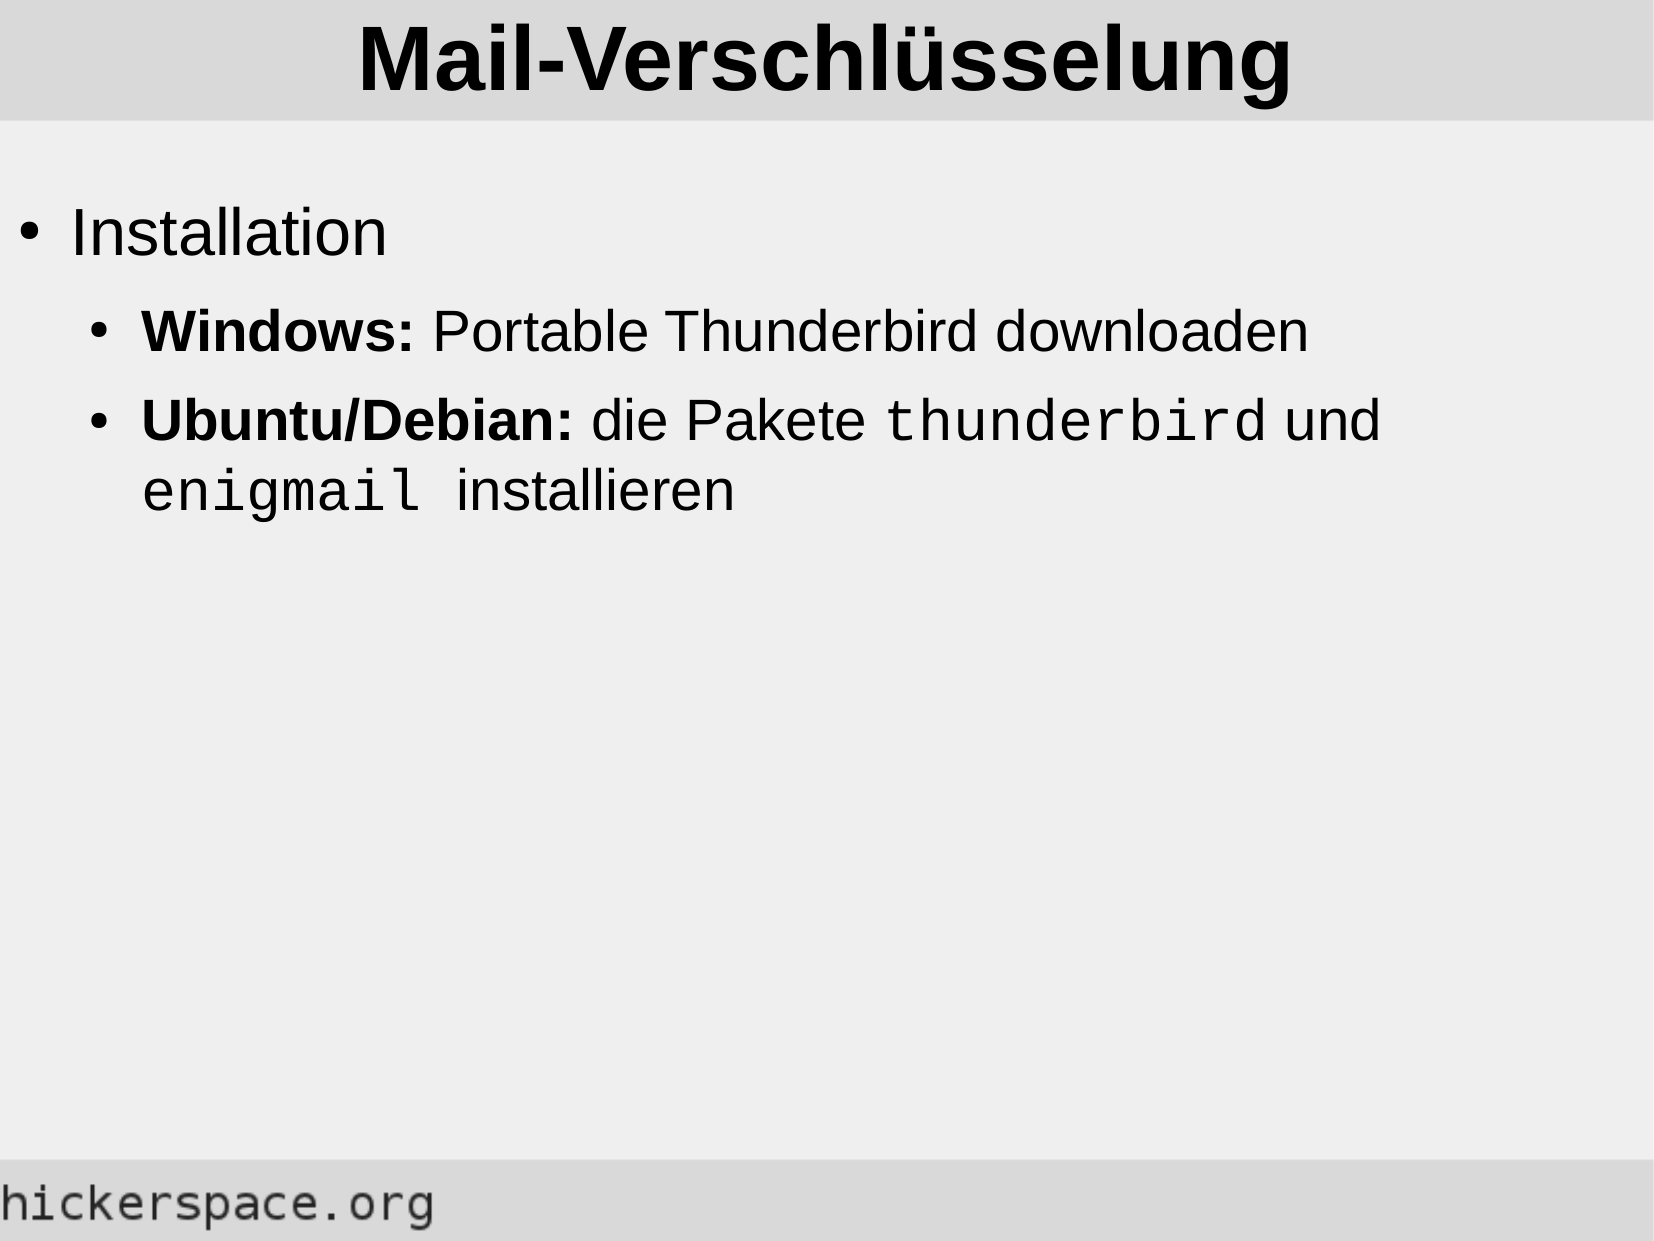

# Mail-Verschlüsselung
Installation
Windows: Portable Thunderbird downloaden
Ubuntu/Debian: die Pakete thunderbird und enigmail installieren